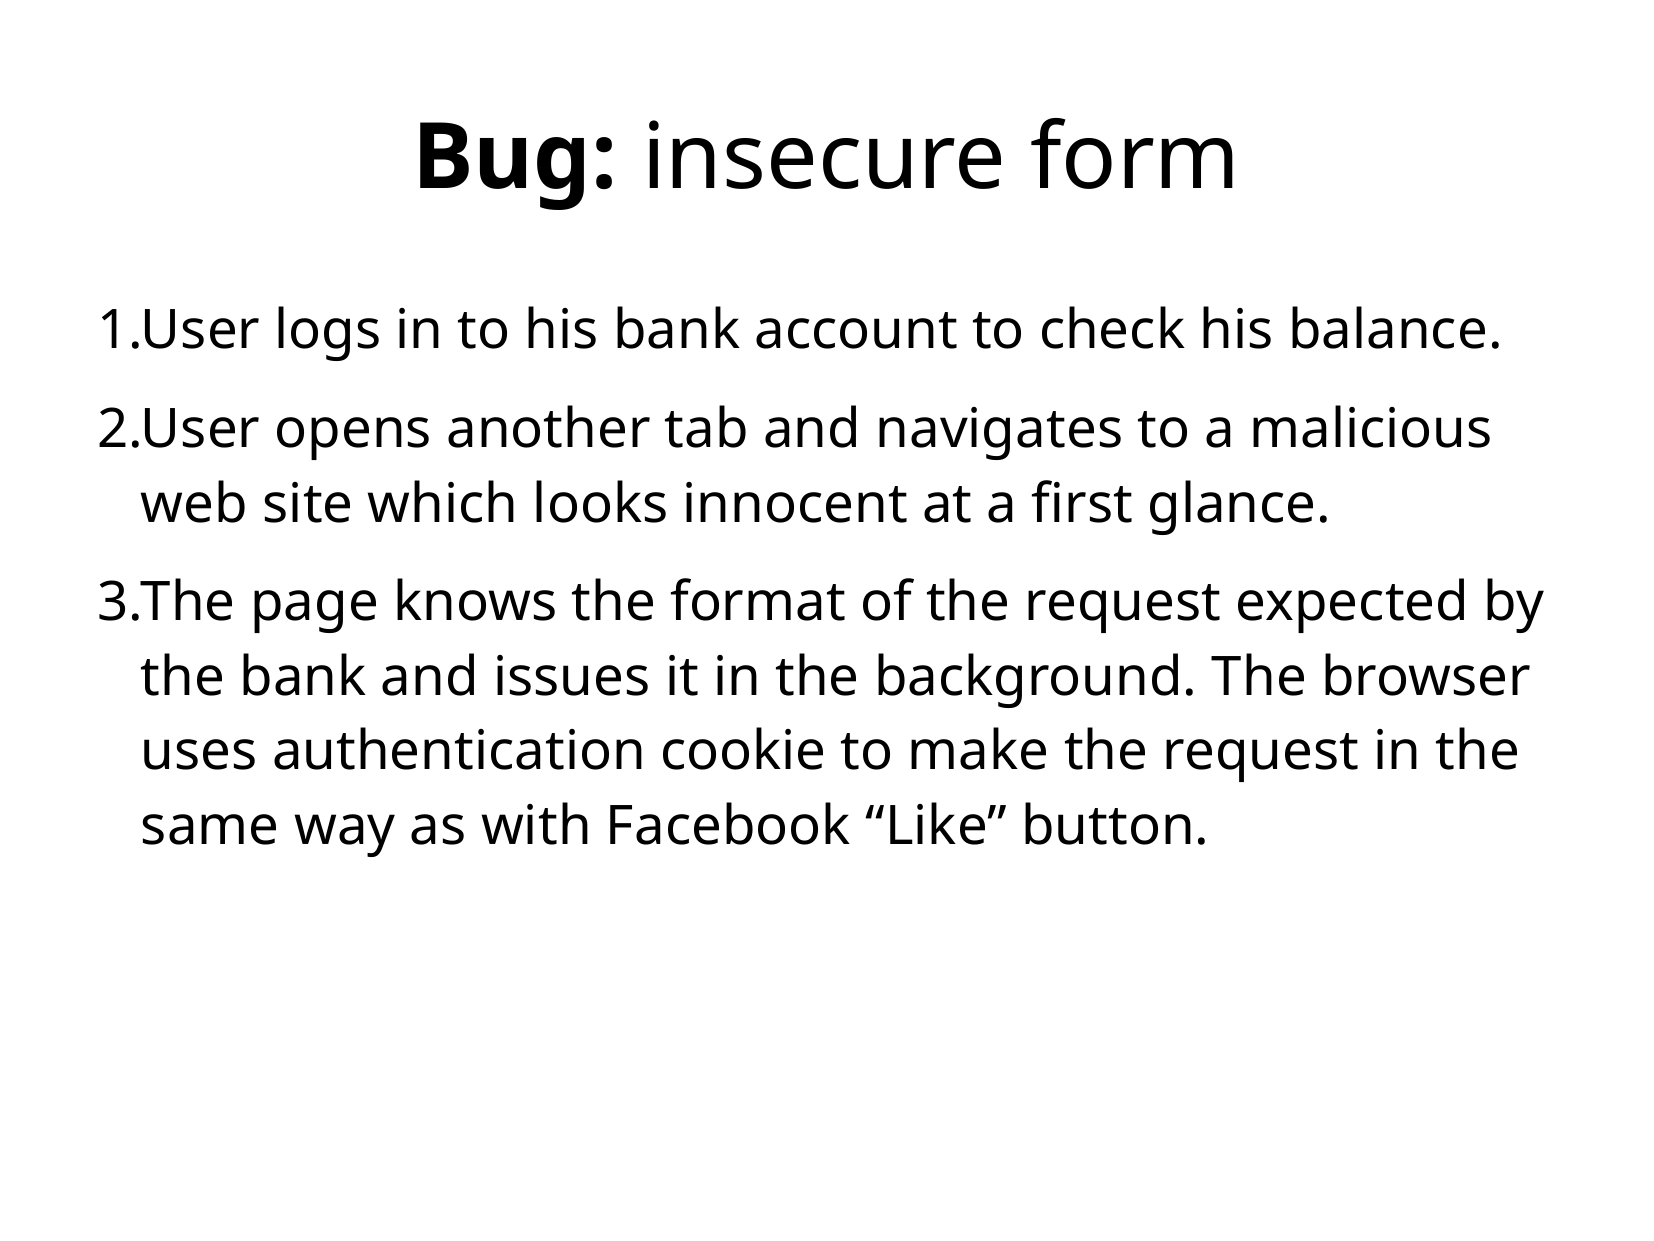

# Bug: insecure form
User logs in to his bank account to check his balance.
User opens another tab and navigates to a malicious web site which looks innocent at a first glance.
The page knows the format of the request expected by the bank and issues it in the background. The browser uses authentication cookie to make the request in the same way as with Facebook “Like” button.